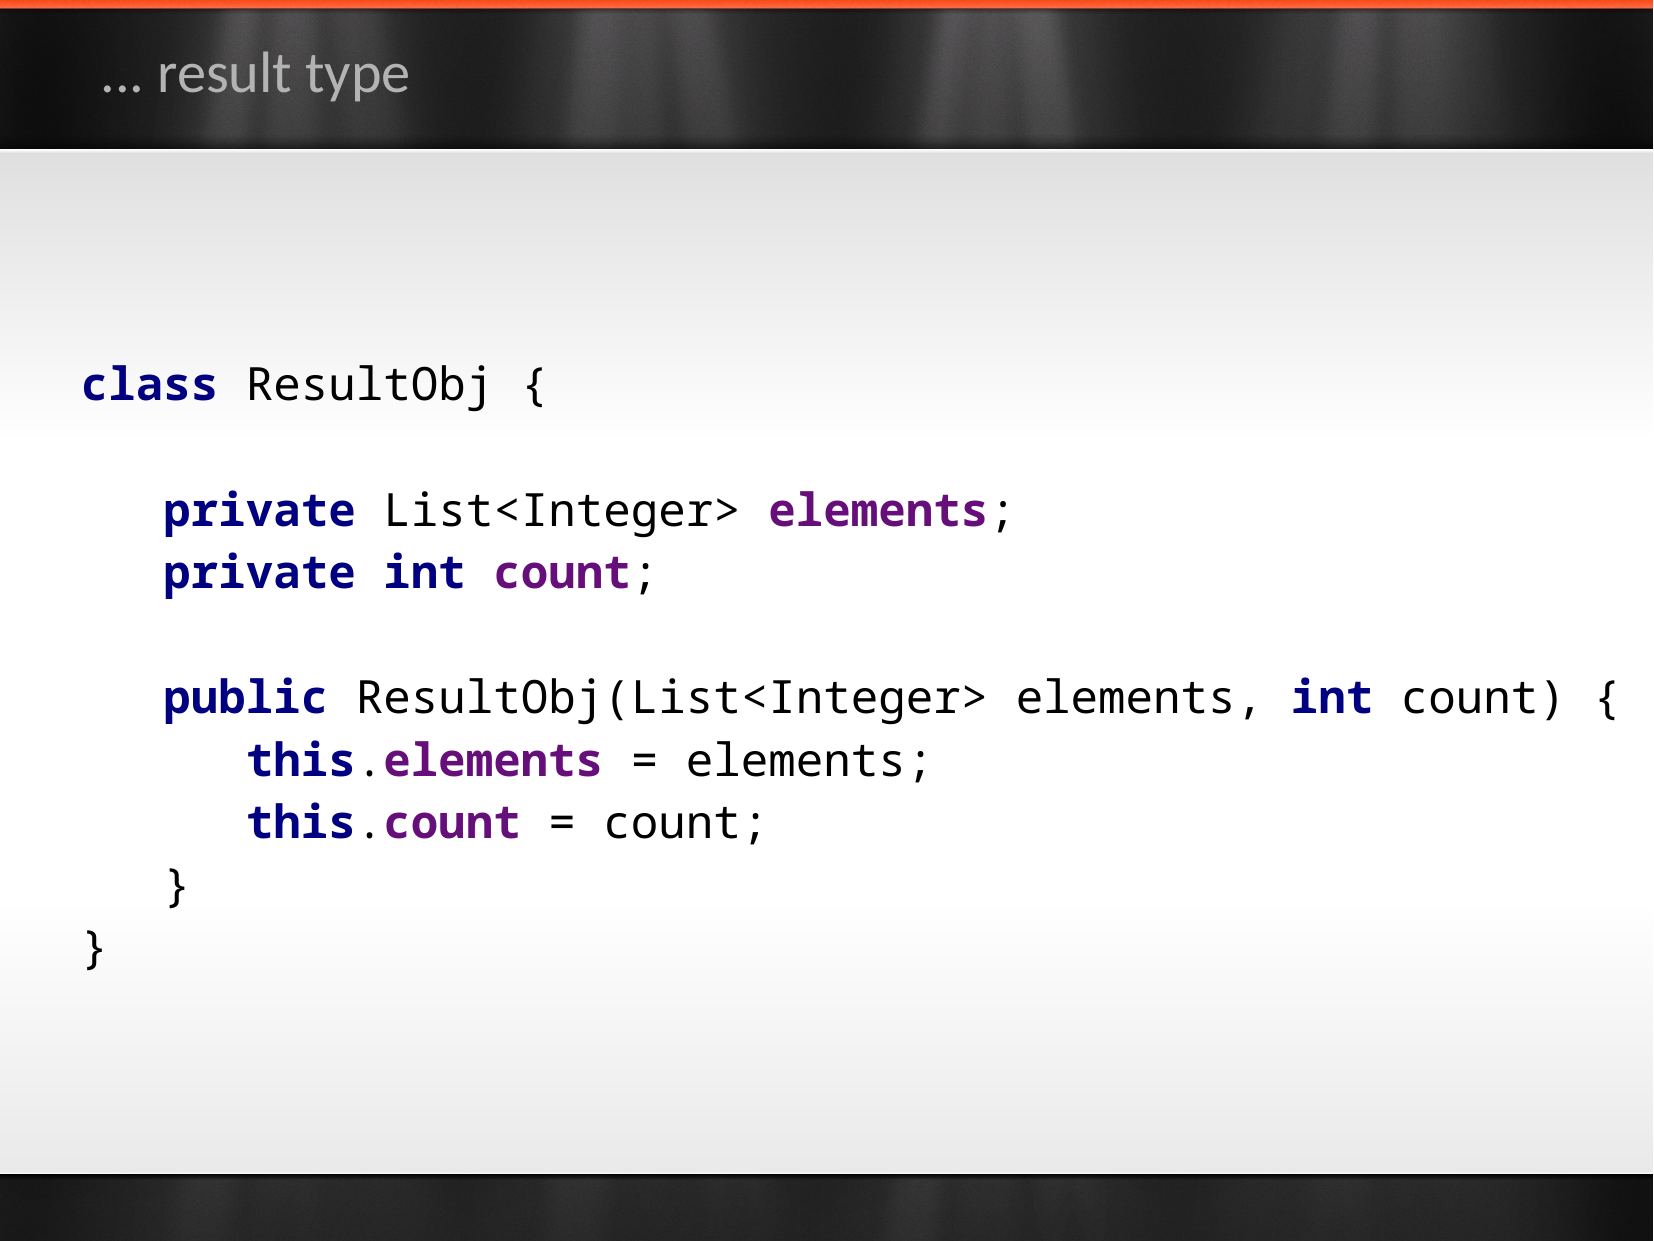

# ... result type
class ResultObj {
 private List<Integer> elements;
 private int count;
 public ResultObj(List<Integer> elements, int count) {
 this.elements = elements;
 this.count = count;
 }
}